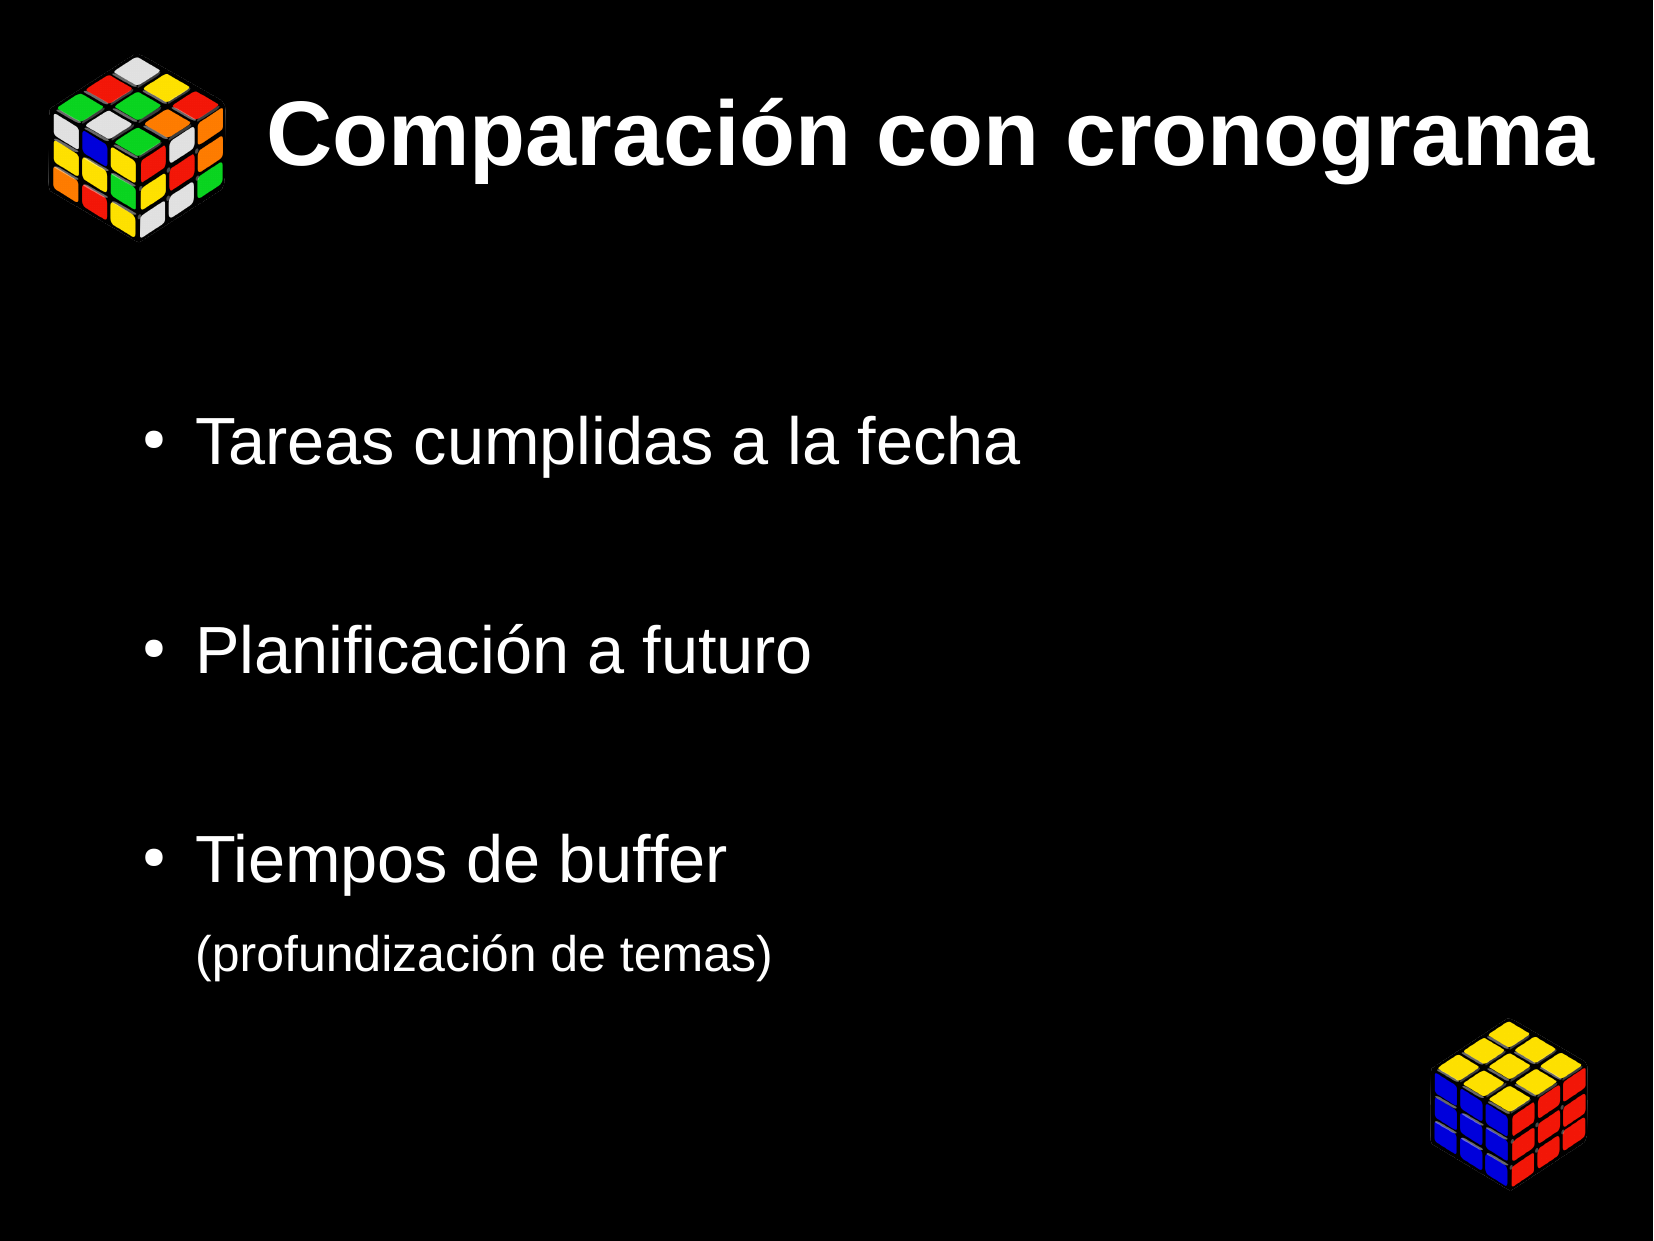

# Comparación con cronograma
Tareas cumplidas a la fecha
Planificación a futuro
Tiempos de buffer
(profundización de temas)